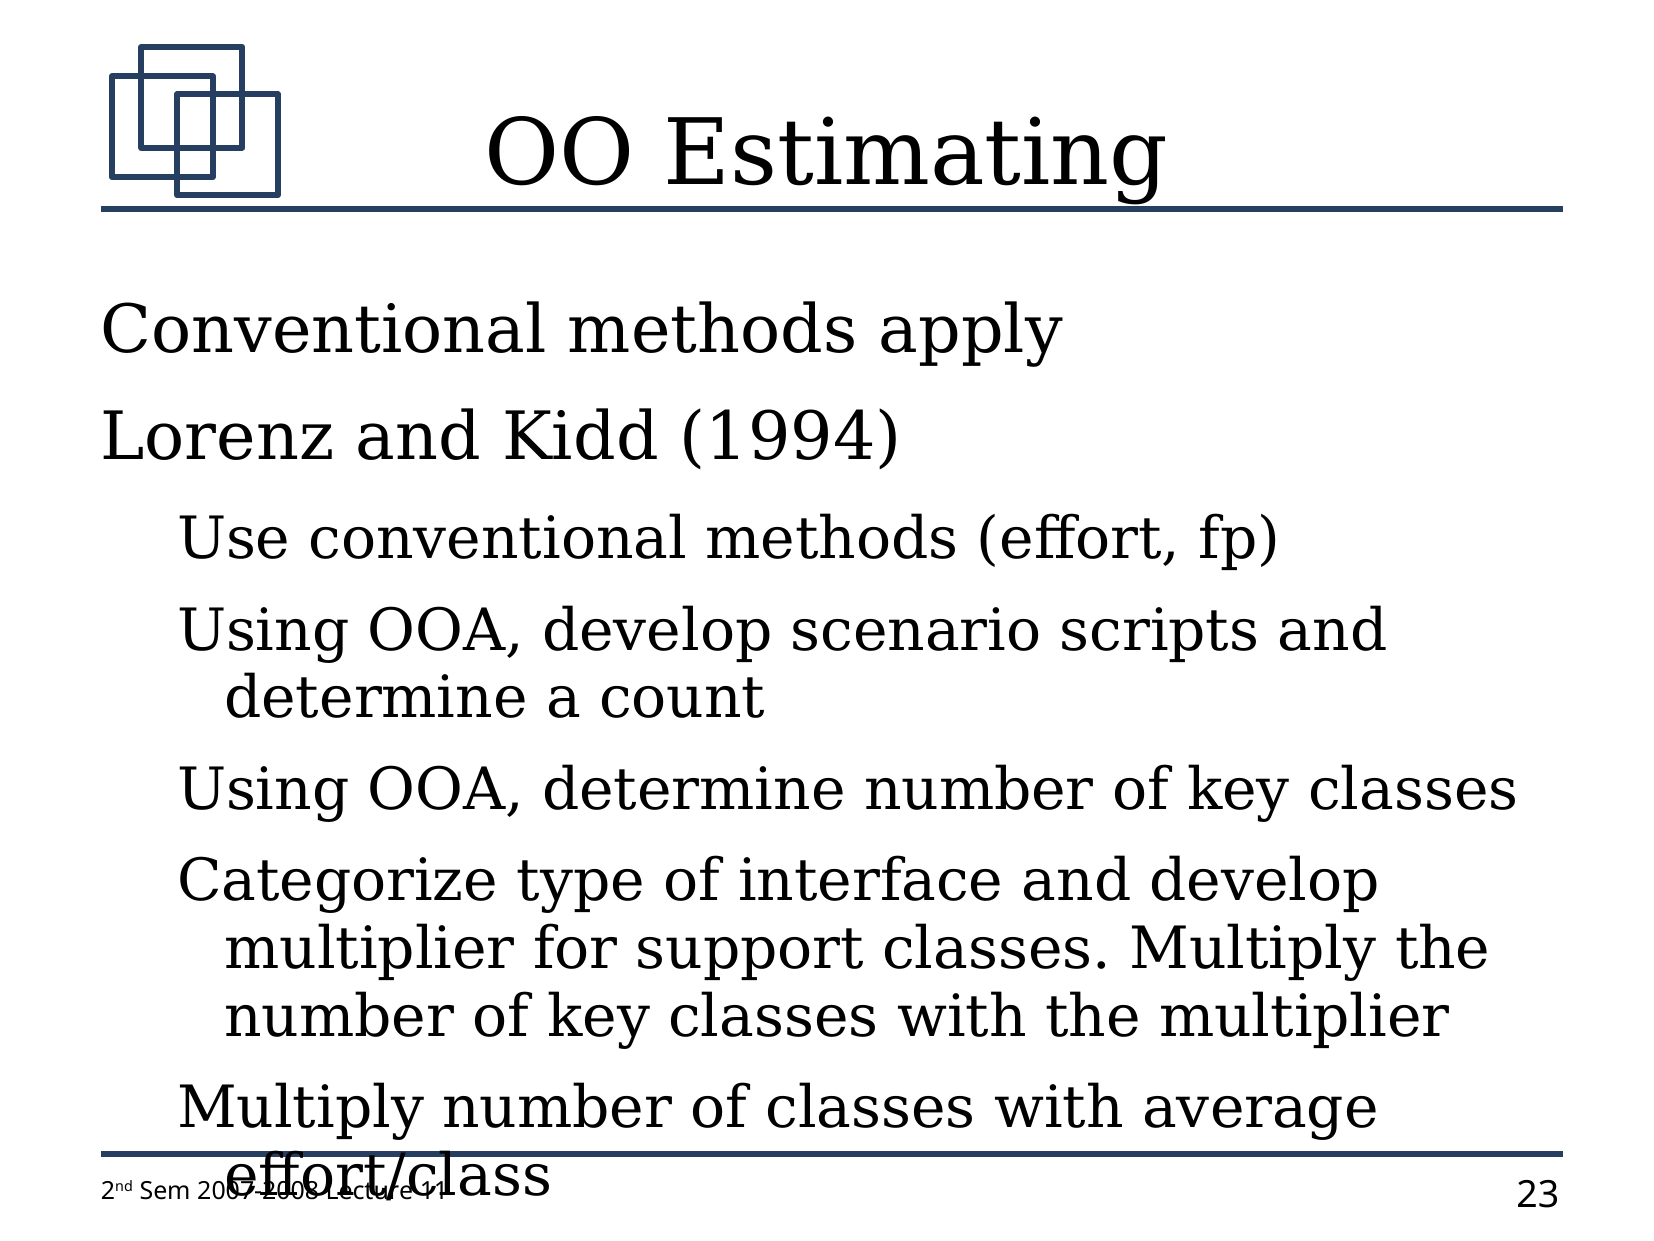

# OO Estimating
Conventional methods apply
Lorenz and Kidd (1994)
Use conventional methods (effort, fp)
Using OOA, develop scenario scripts and determine a count
Using OOA, determine number of key classes
Categorize type of interface and develop multiplier for support classes. Multiply the number of key classes with the multiplier
Multiply number of classes with average effort/class